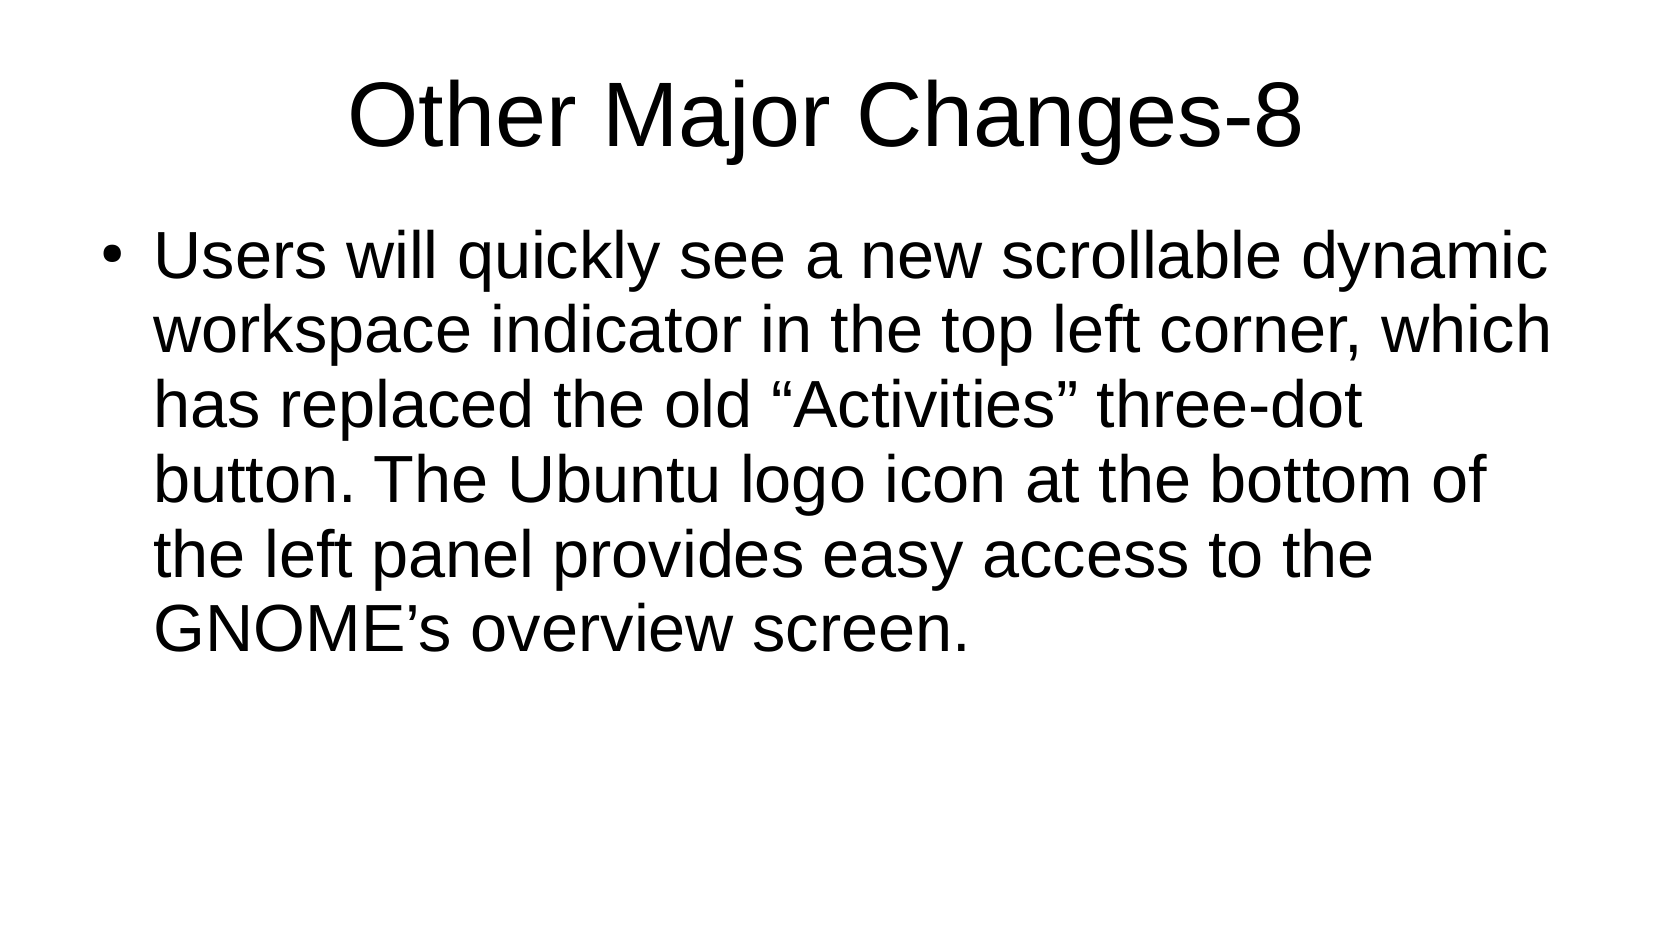

# Other Major Changes-8
Users will quickly see a new scrollable dynamic workspace indicator in the top left corner, which has replaced the old “Activities” three-dot button. The Ubuntu logo icon at the bottom of the left panel provides easy access to the GNOME’s overview screen.